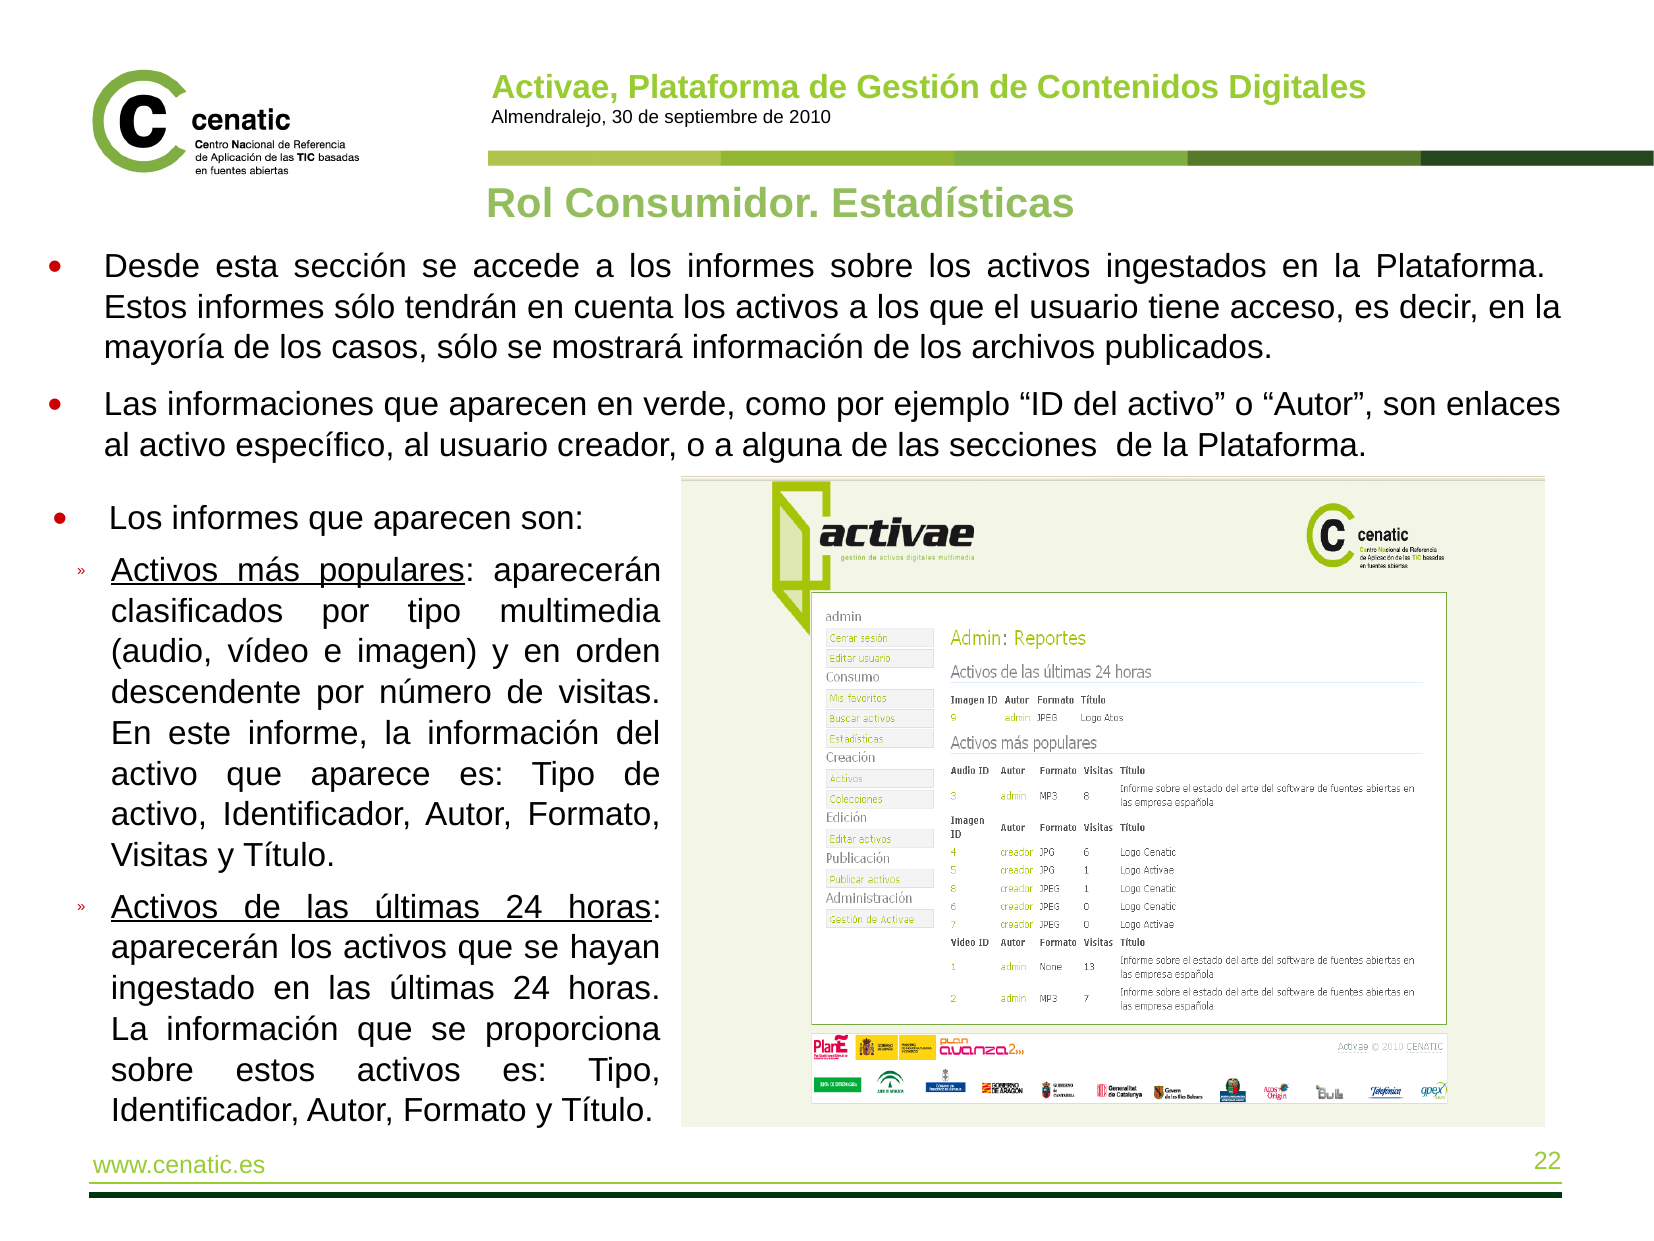

# Rol Consumidor. Estadísticas
Desde esta sección se accede a los informes sobre los activos ingestados en la Plataforma. Estos informes sólo tendrán en cuenta los activos a los que el usuario tiene acceso, es decir, en la mayoría de los casos, sólo se mostrará información de los archivos publicados.
Las informaciones que aparecen en verde, como por ejemplo “ID del activo” o “Autor”, son enlaces al activo específico, al usuario creador, o a alguna de las secciones de la Plataforma.
Los informes que aparecen son:
Activos más populares: aparecerán clasificados por tipo multimedia (audio, vídeo e imagen) y en orden descendente por número de visitas. En este informe, la información del activo que aparece es: Tipo de activo, Identificador, Autor, Formato, Visitas y Título.
Activos de las últimas 24 horas: aparecerán los activos que se hayan ingestado en las últimas 24 horas. La información que se proporciona sobre estos activos es: Tipo, Identificador, Autor, Formato y Título.
22
www.cenatic.es